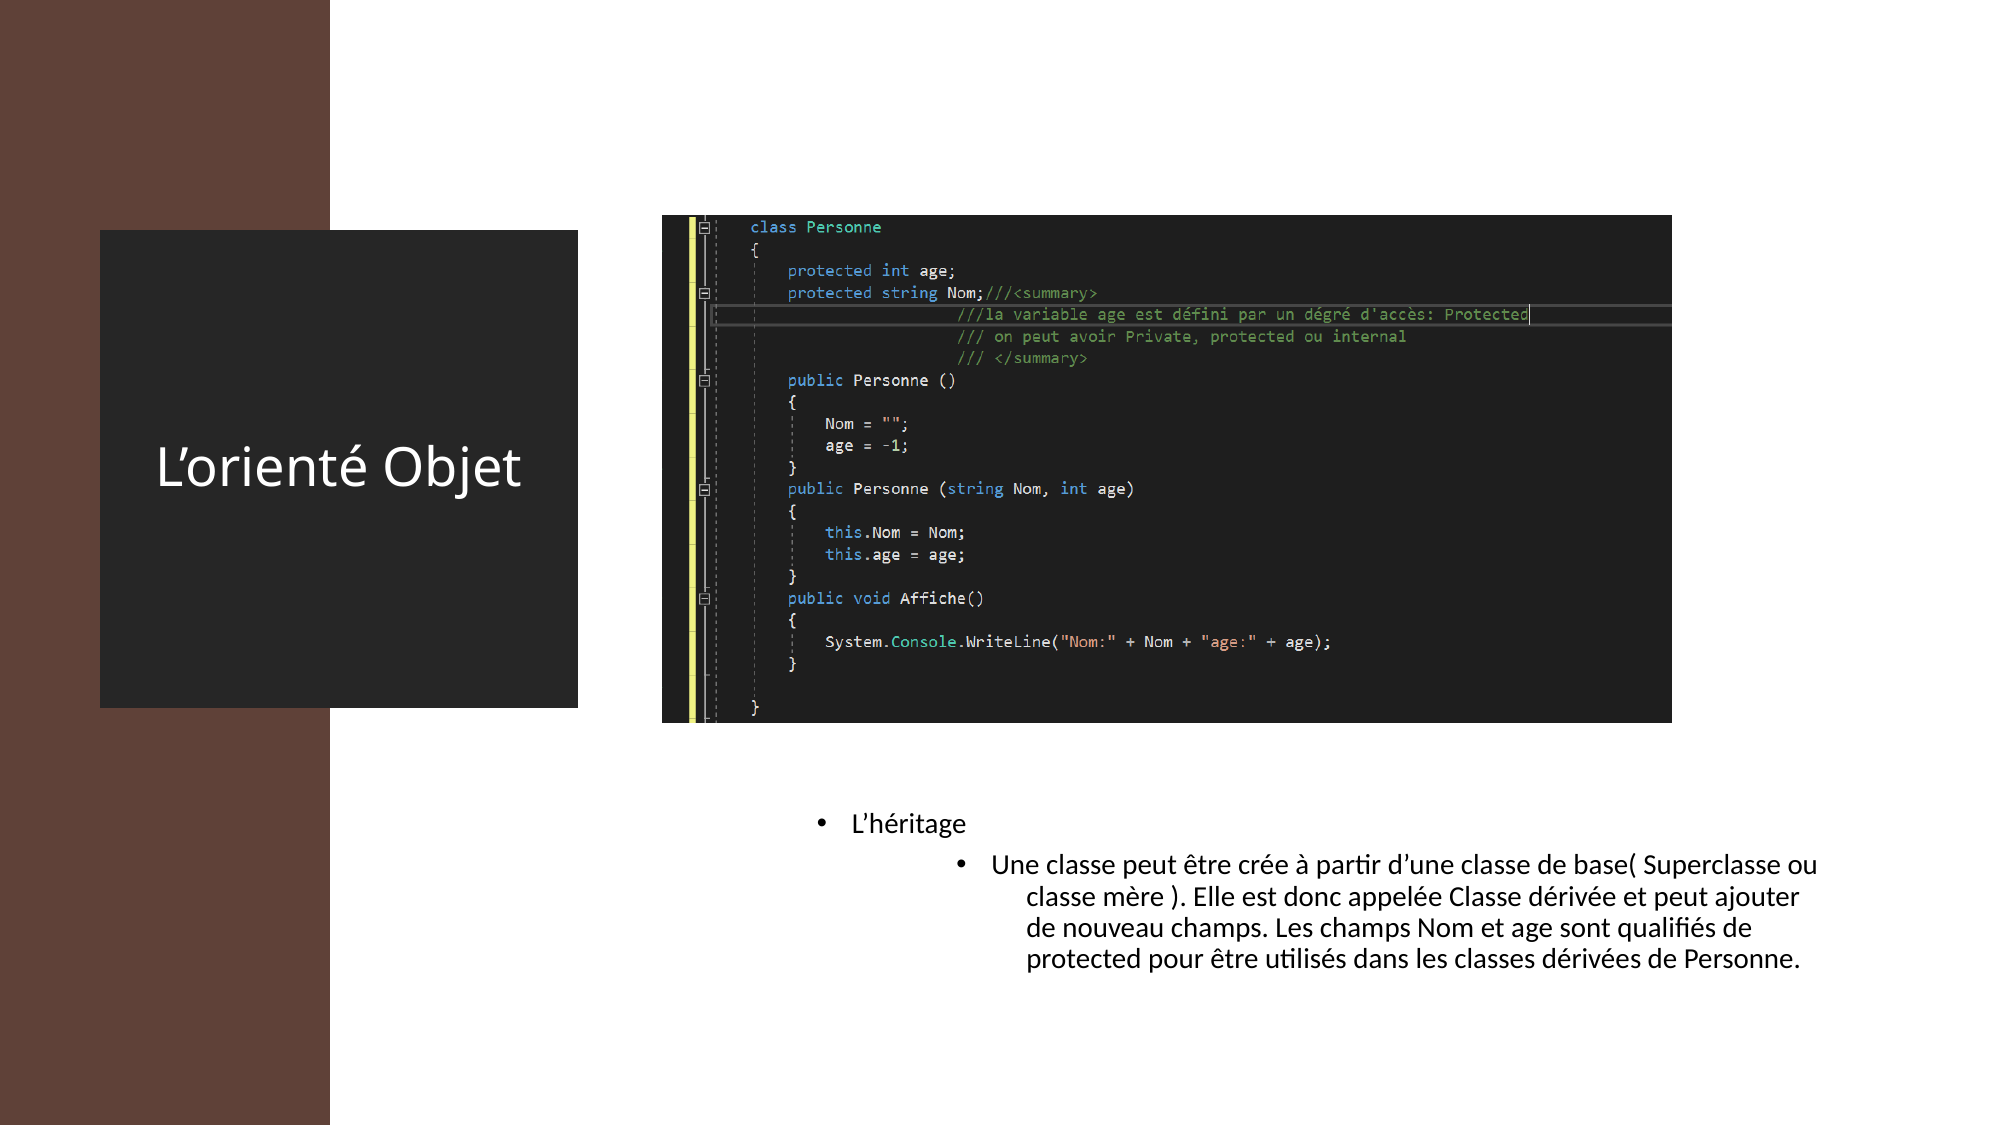

# L’orienté Objet
L’héritage
Une classe peut être crée à partir d’une classe de base( Superclasse ou classe mère ). Elle est donc appelée Classe dérivée et peut ajouter de nouveau champs. Les champs Nom et age sont qualifiés de protected pour être utilisés dans les classes dérivées de Personne.